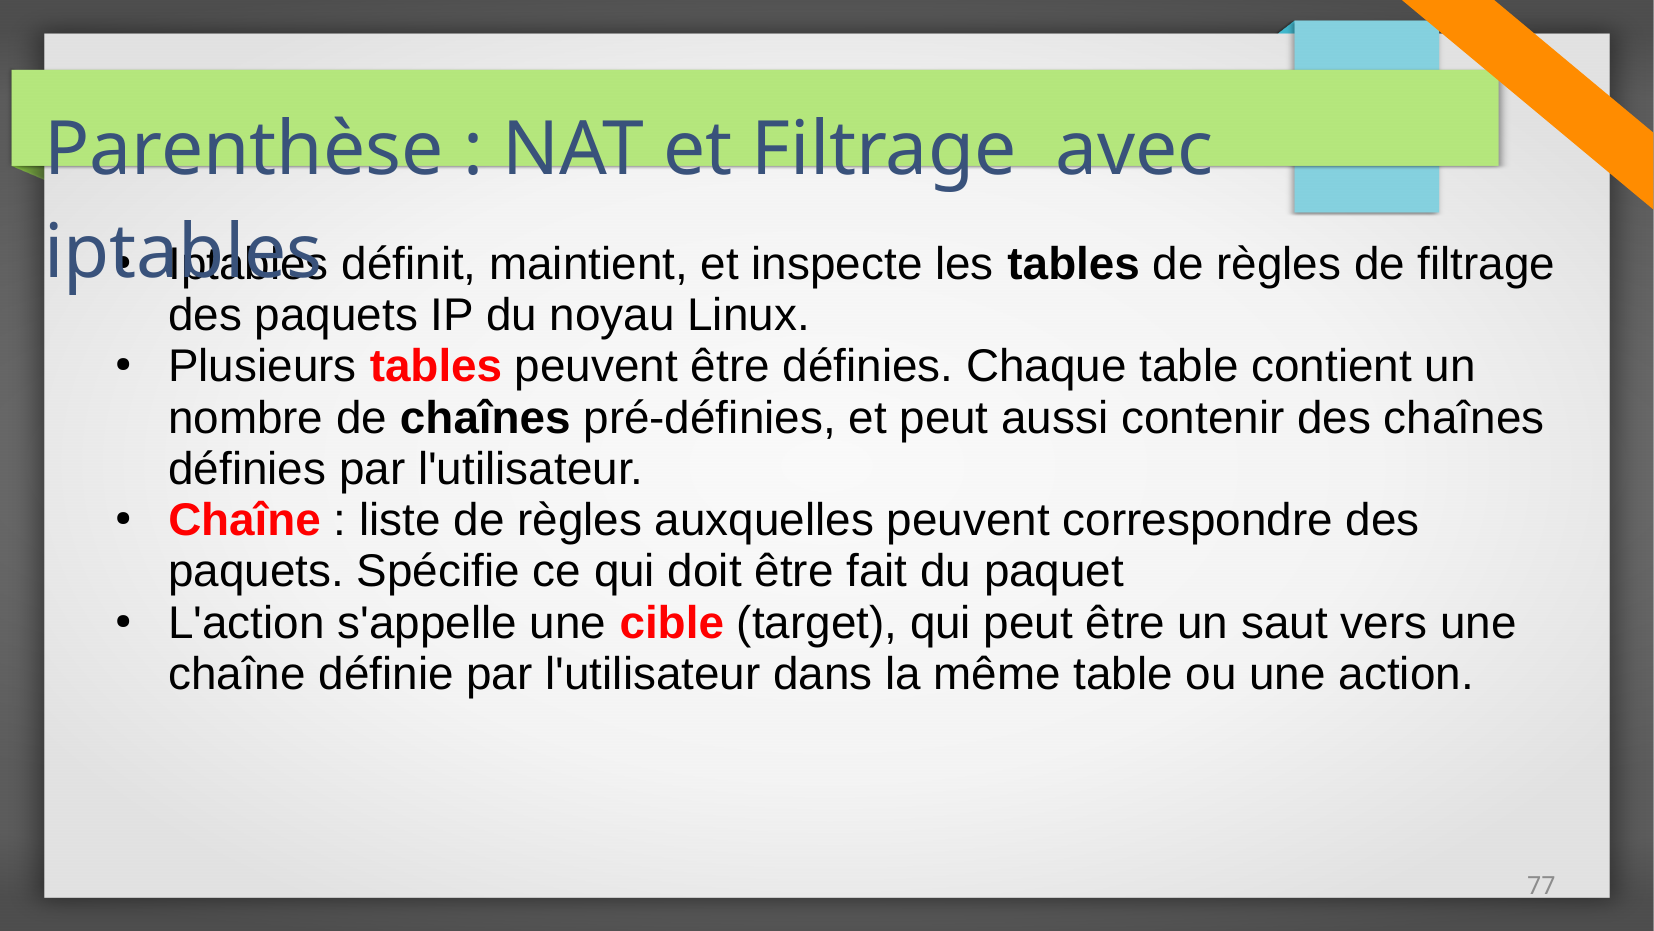

Parenthèse : NAT et Filtrage avec iptables
Iptables définit, maintient, et inspecte les tables de règles de filtrage des paquets IP du noyau Linux.
Plusieurs tables peuvent être définies. Chaque table contient un nombre de chaînes pré-définies, et peut aussi contenir des chaînes définies par l'utilisateur.
Chaîne : liste de règles auxquelles peuvent correspondre des paquets. Spécifie ce qui doit être fait du paquet
L'action s'appelle une cible (target), qui peut être un saut vers une chaîne définie par l'utilisateur dans la même table ou une action.